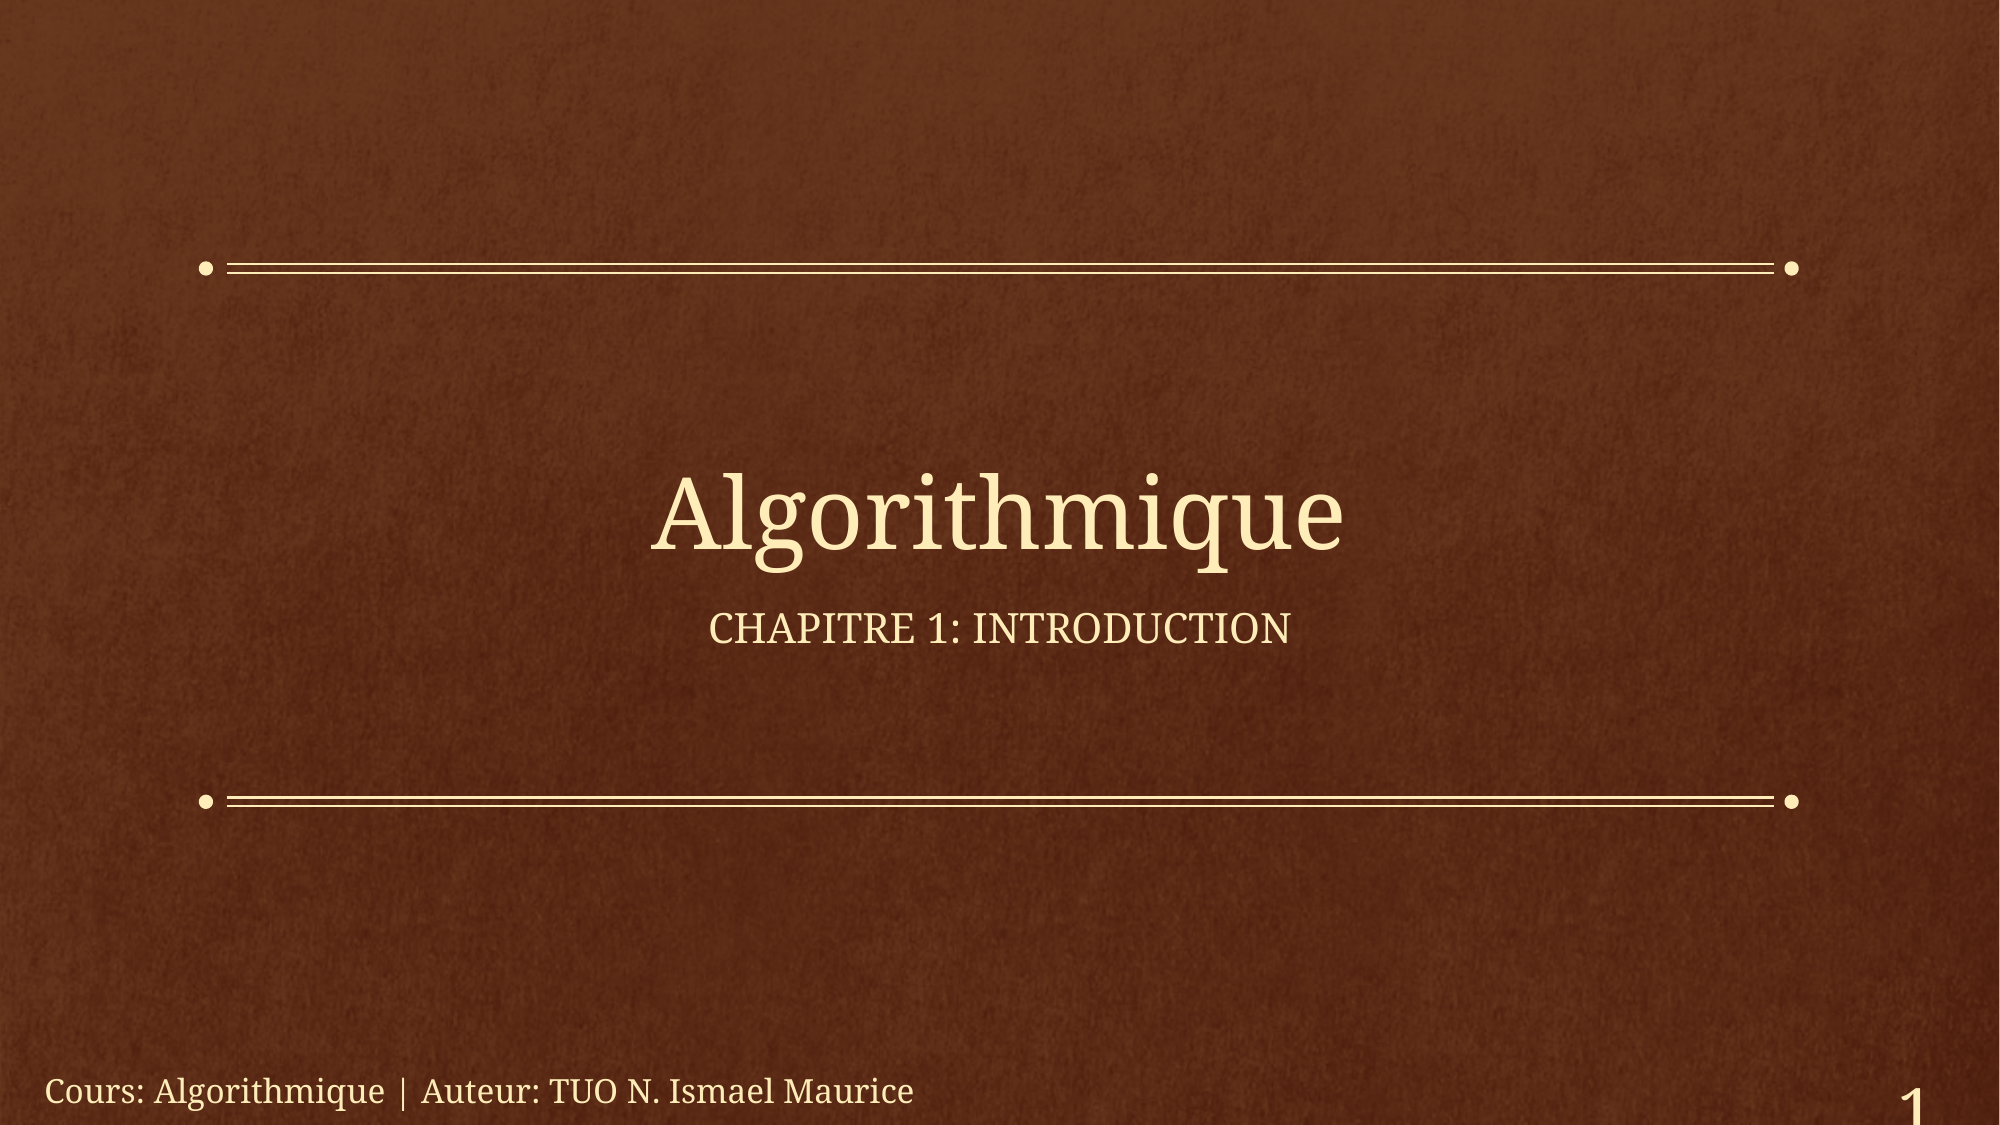

# Algorithmique
Chapitre 1: Introduction
Cours: Algorithmique | Auteur: TUO N. Ismael Maurice
1